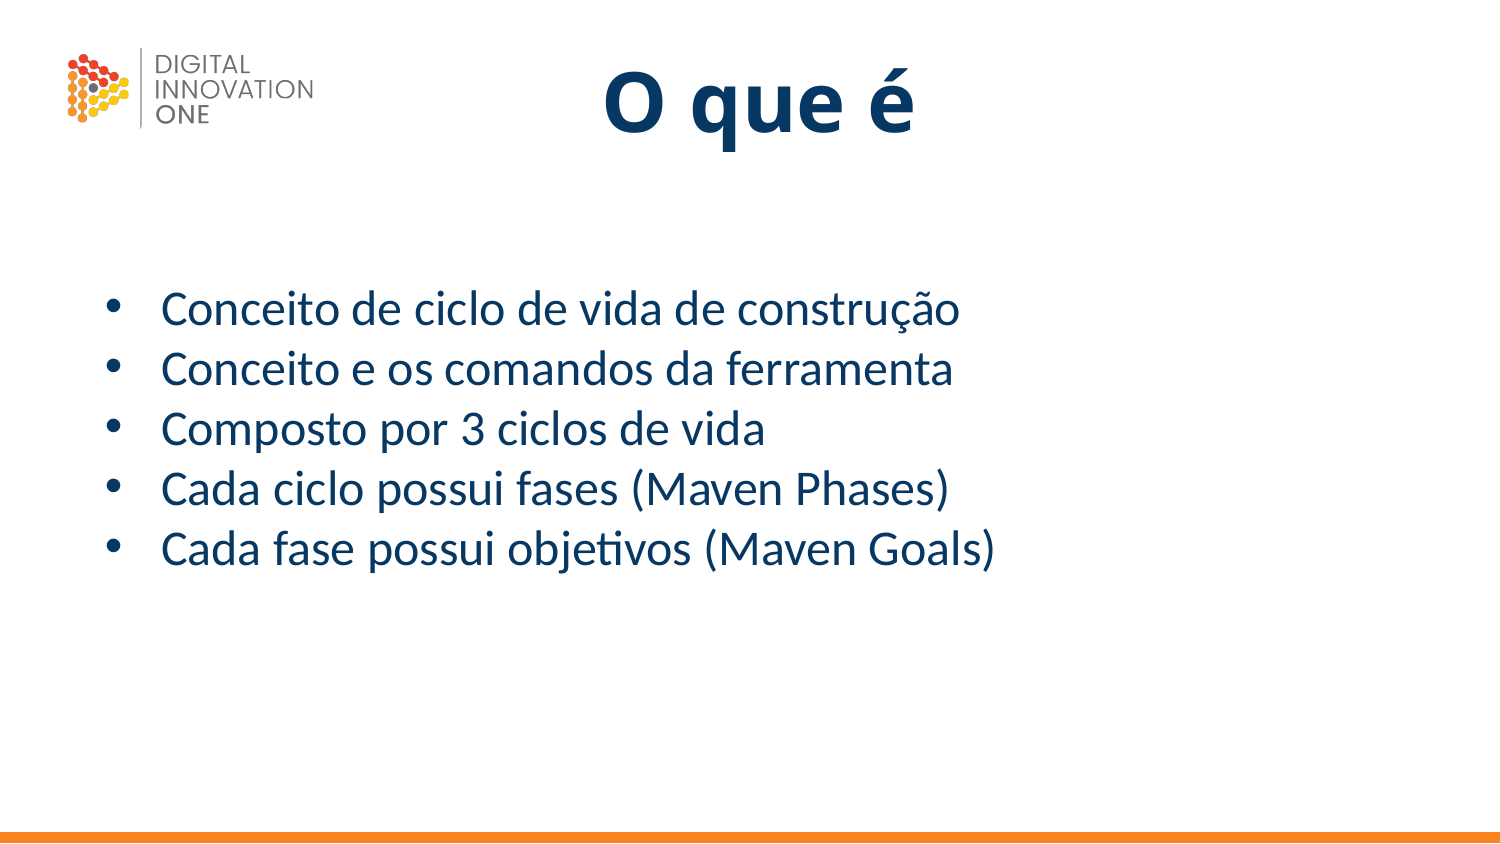

O que é
Conceito de ciclo de vida de construção
Conceito e os comandos da ferramenta
Composto por 3 ciclos de vida
Cada ciclo possui fases (Maven Phases)
Cada fase possui objetivos (Maven Goals)